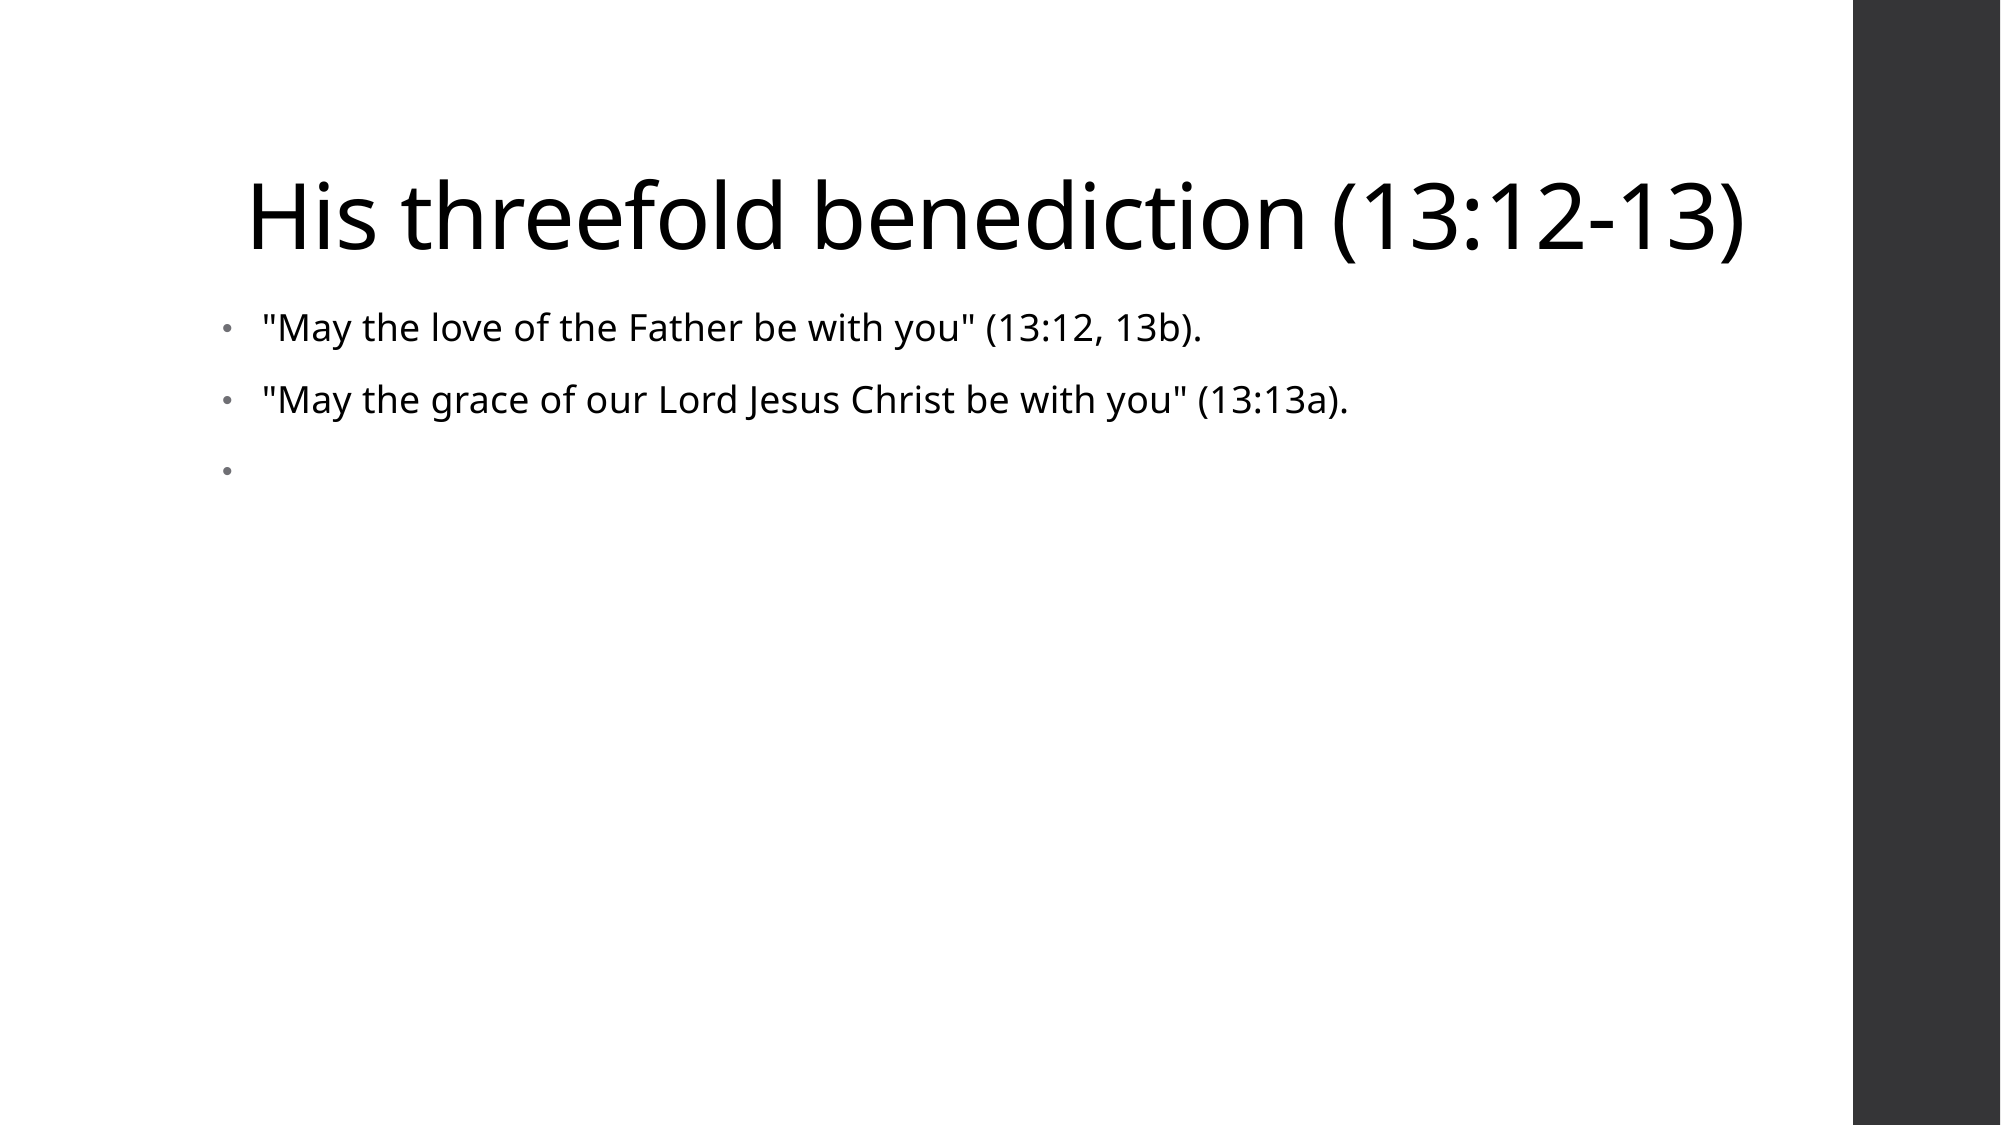

# His threefold benediction (13:12-13)
 "May the love of the Father be with you" (13:12, 13b).
 "May the grace of our Lord Jesus Christ be with you" (13:13a).